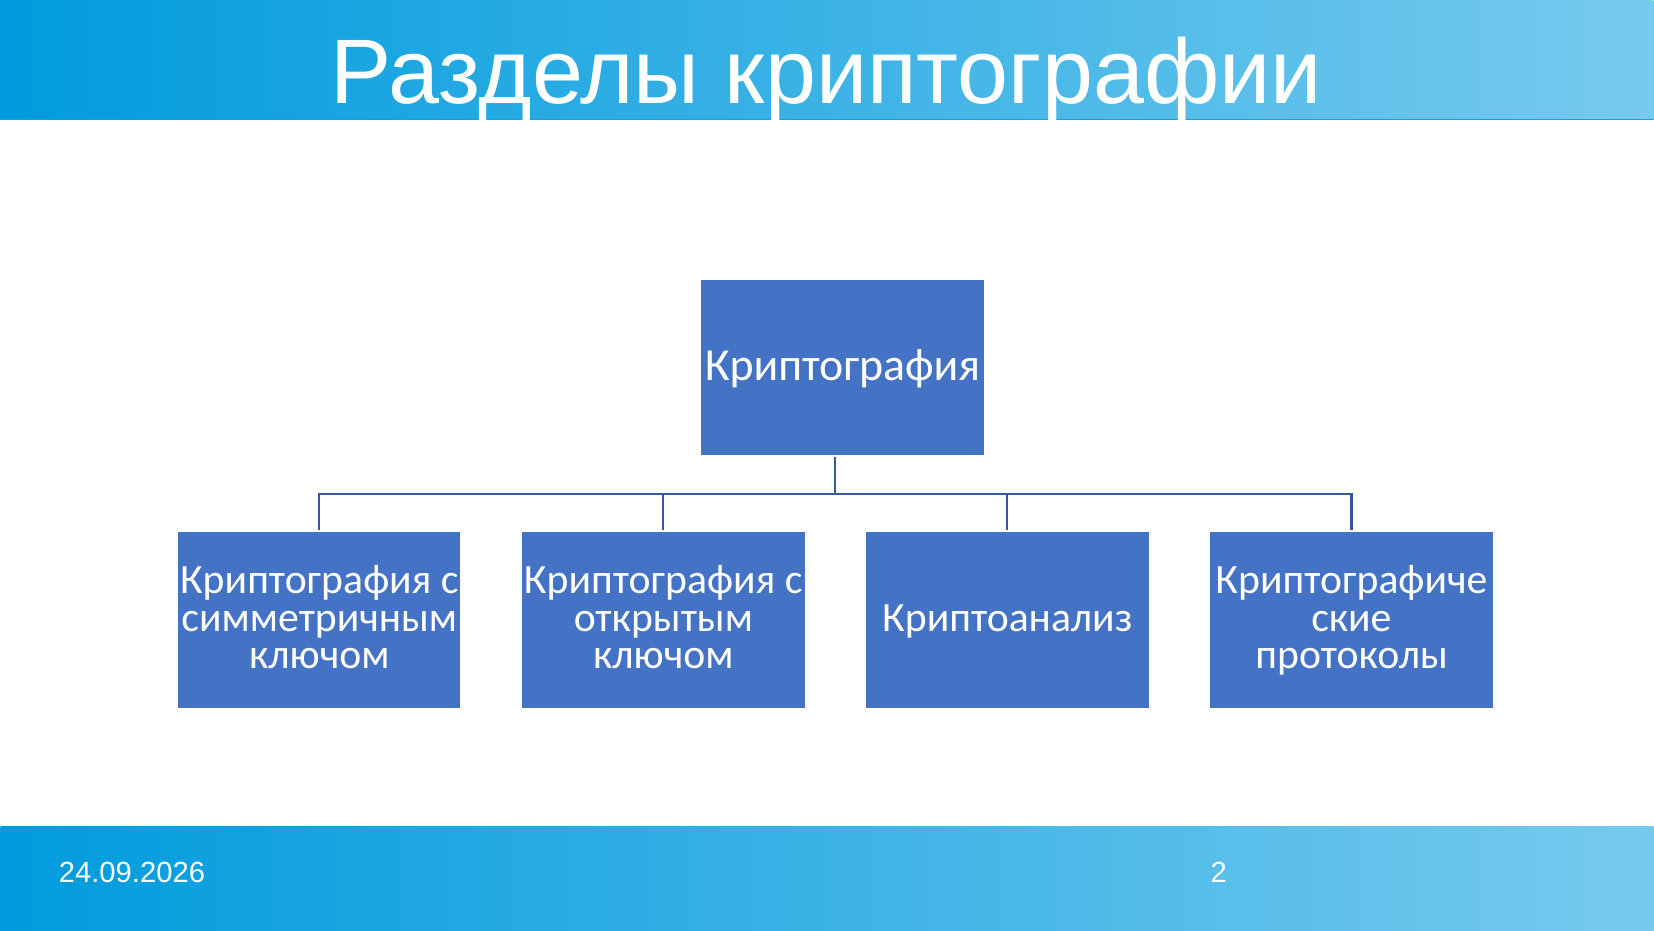

# Разделы криптографии
Криптография
Криптография с симметричным ключом
Криптография с открытым ключом
Криптоанализ
Криптографические протоколы